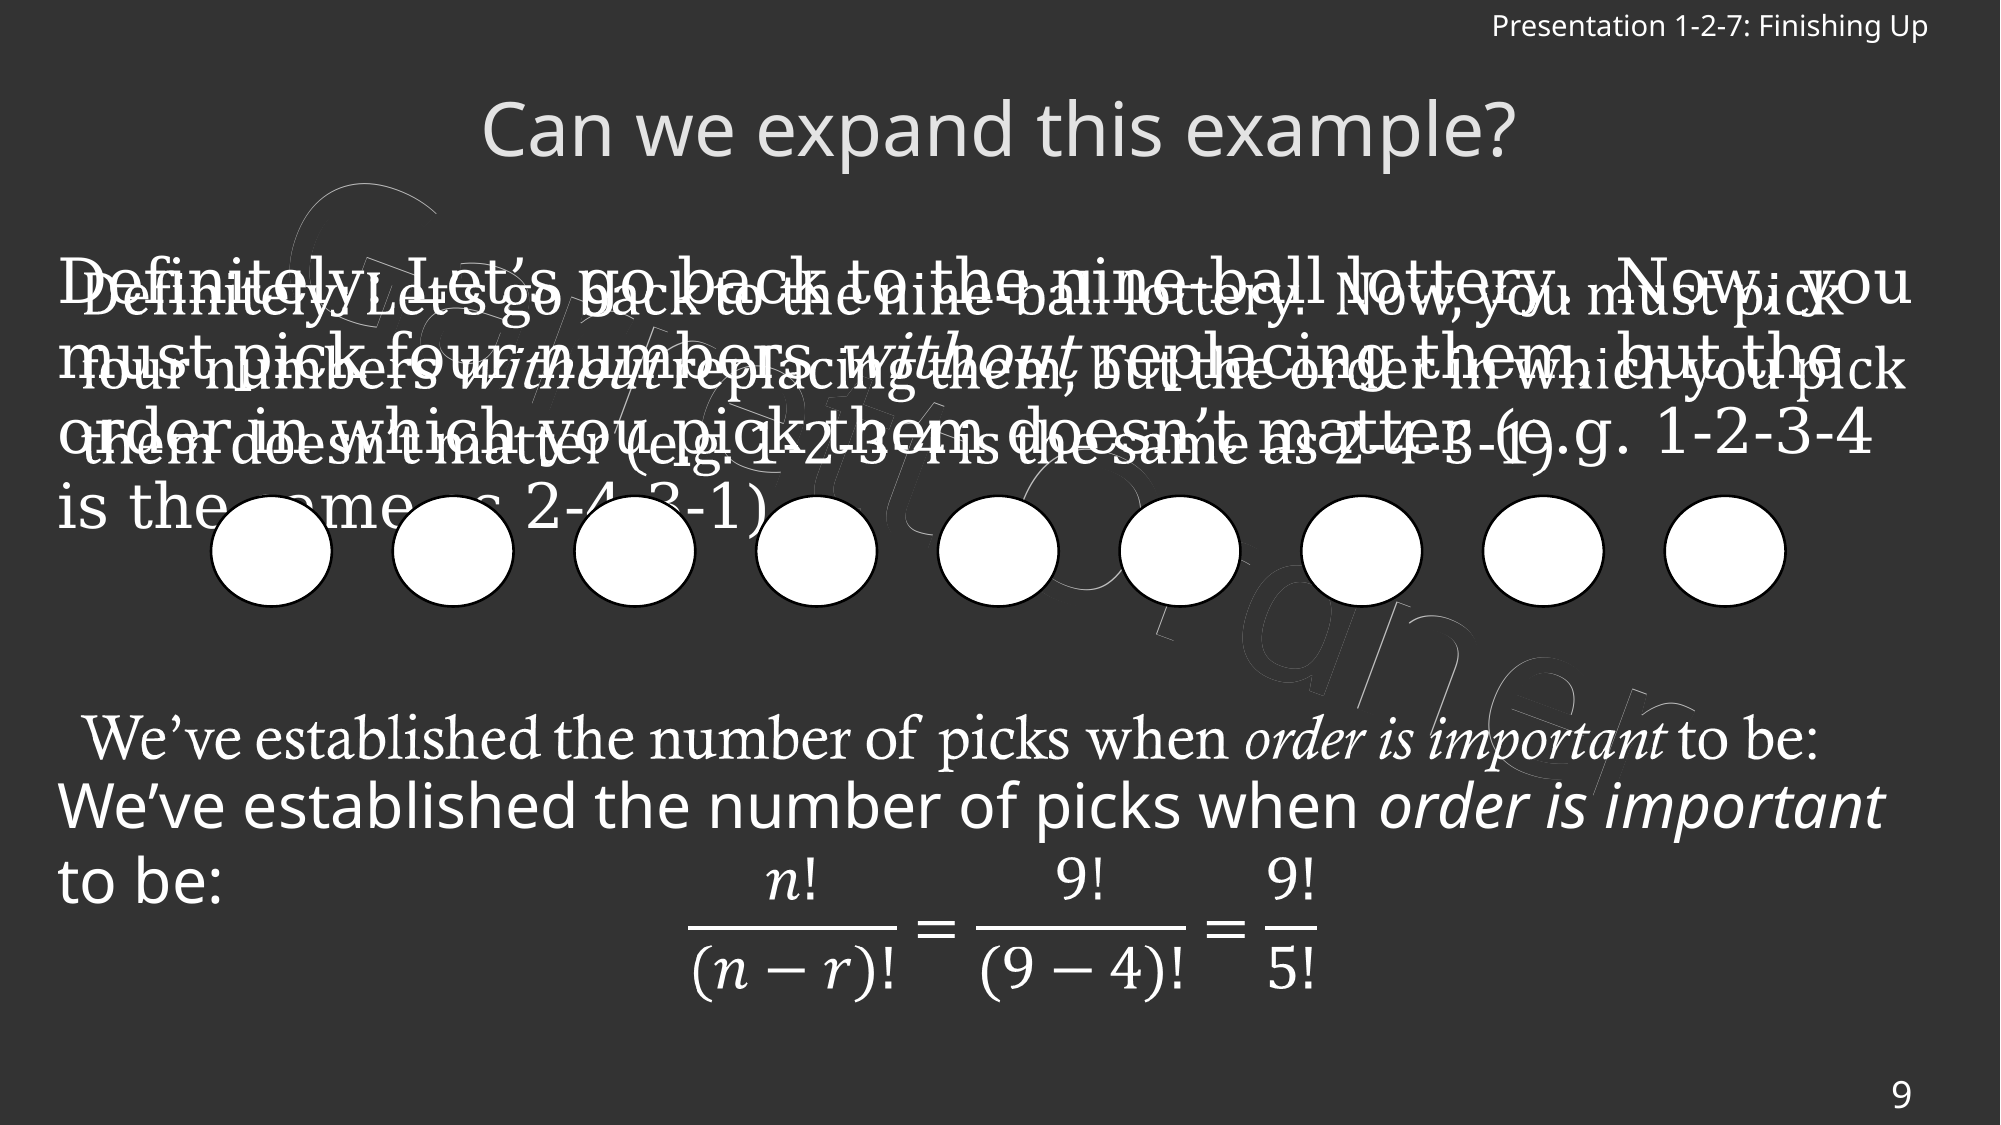

# Can we expand this example?
Definitely: Let’s go back to the nine-ball lottery. Now, you must pick four numbers without replacing them, but the order in which you pick them doesn’t matter (e.g. 1-2-3-4 is the same as 2-4-3-1)
We’ve established the number of picks when order is important to be:
1
2
3
4
5
6
7
8
9